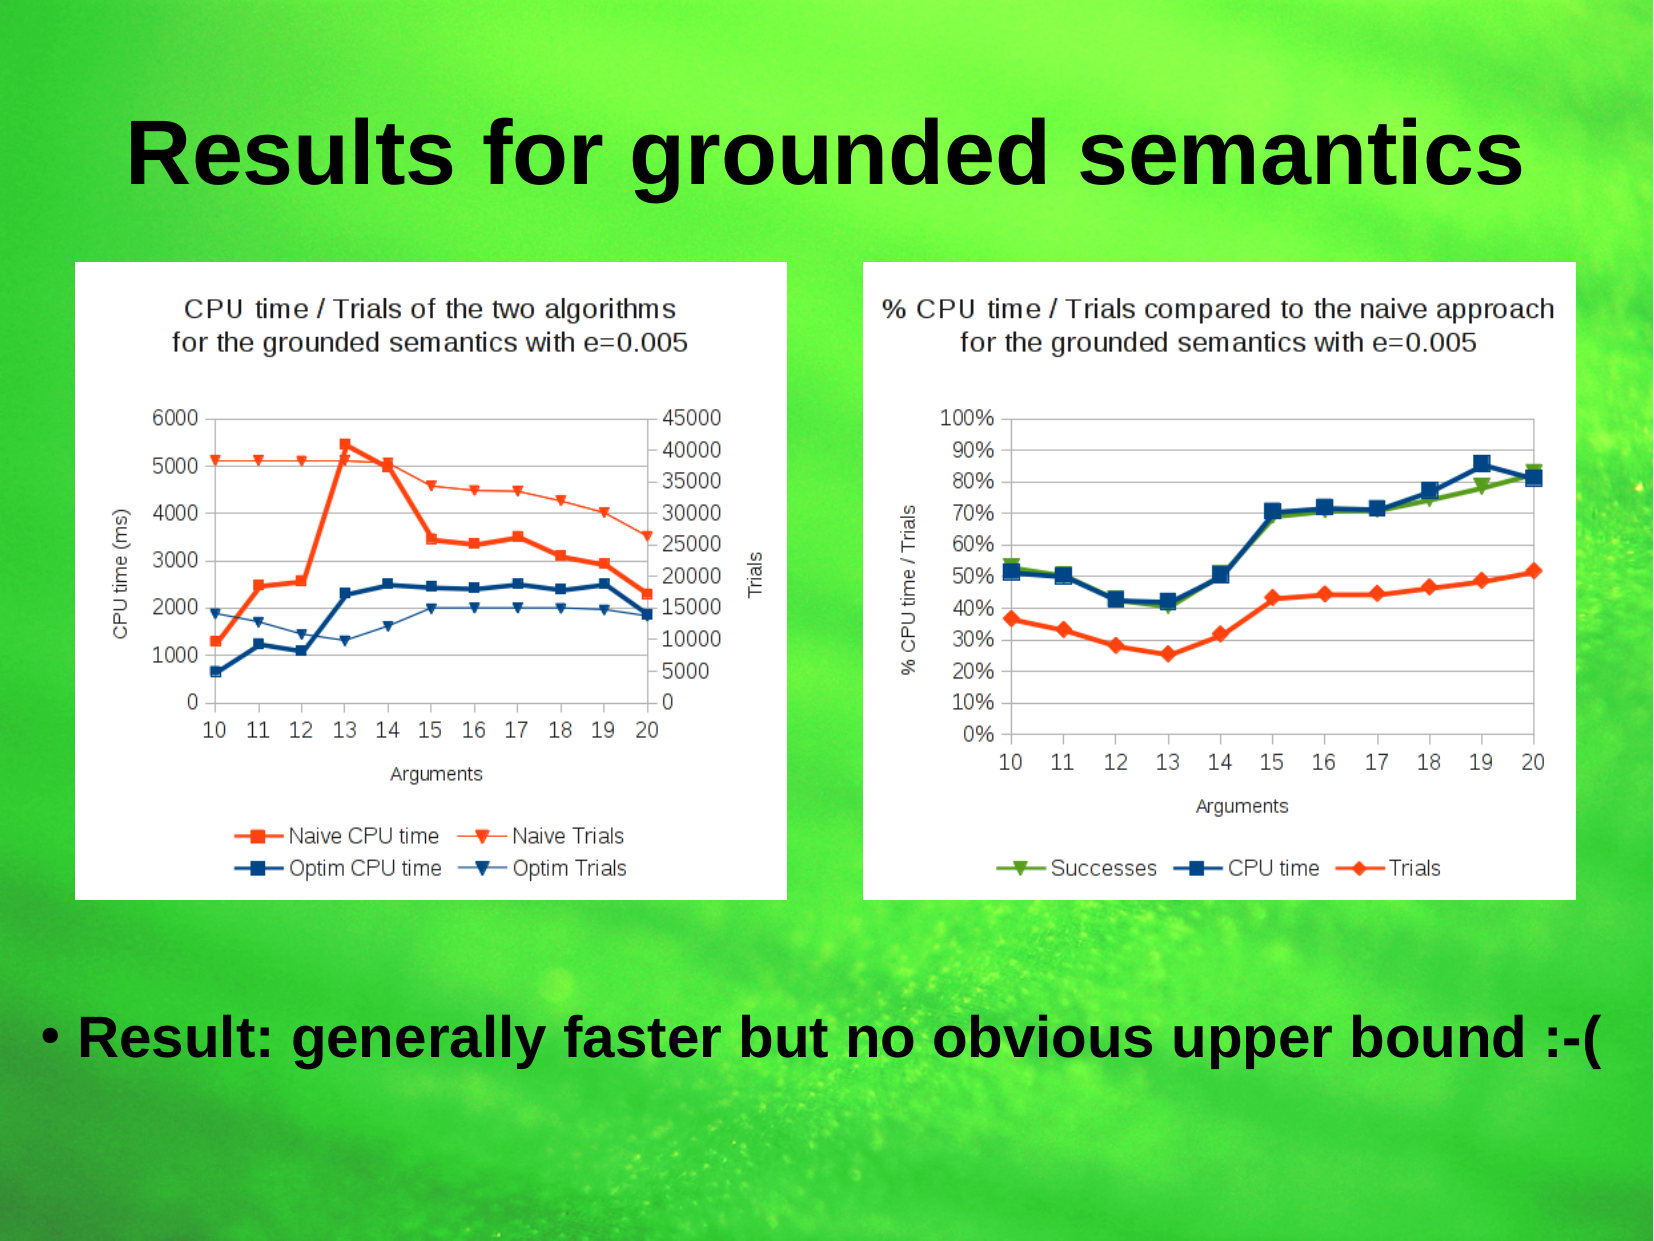

# Results for grounded semantics
Result: generally faster but no obvious upper bound :-(